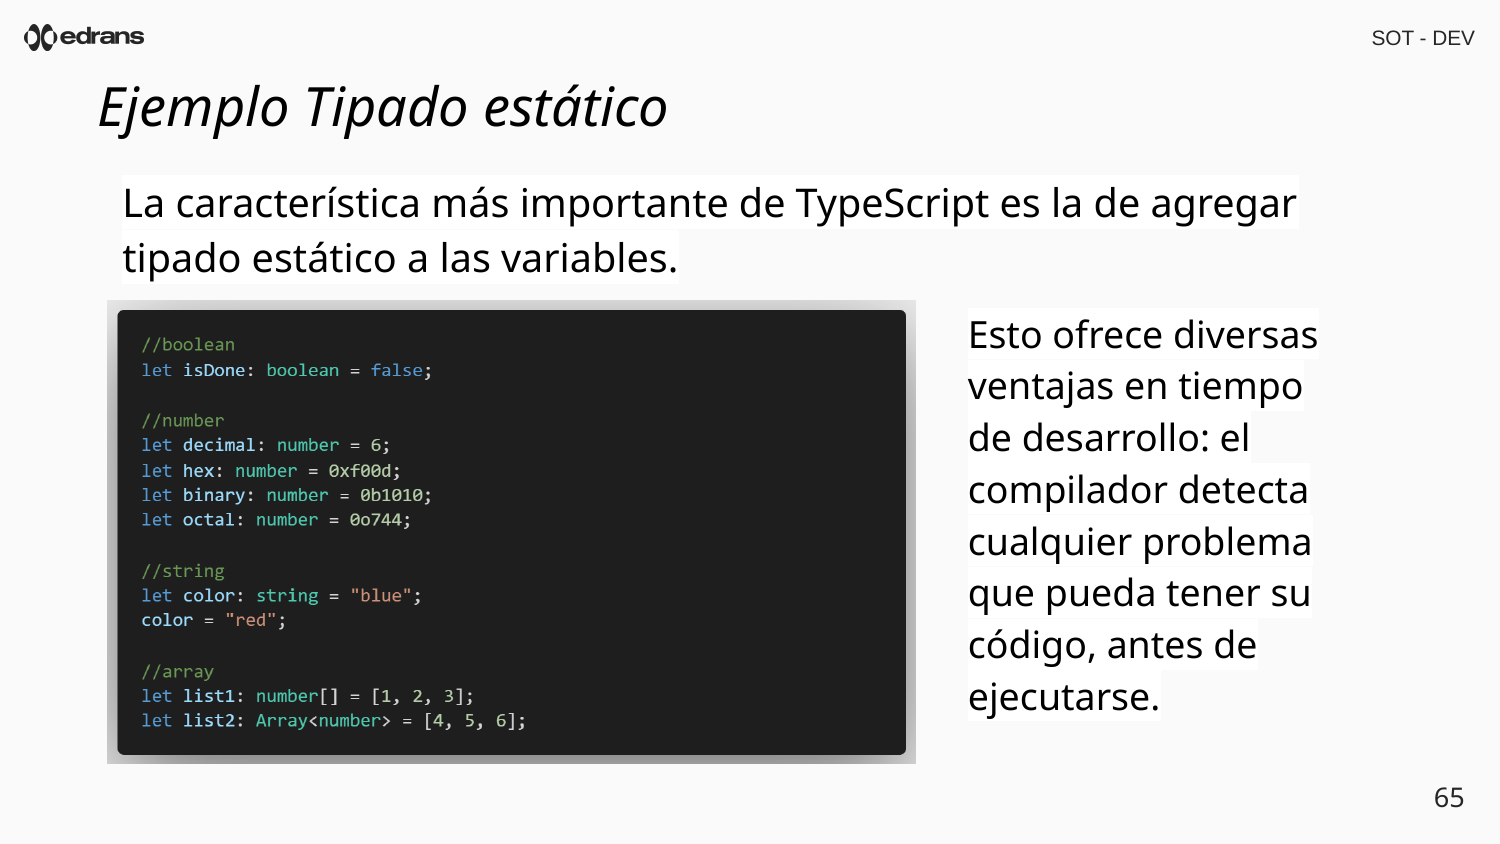

SOT - DEV
Ejemplo Tipado estático
La característica más importante de TypeScript es la de agregar tipado estático a las variables.
Esto ofrece diversas ventajas en tiempo de desarrollo: el compilador detecta cualquier problema que pueda tener su código, antes de ejecutarse.